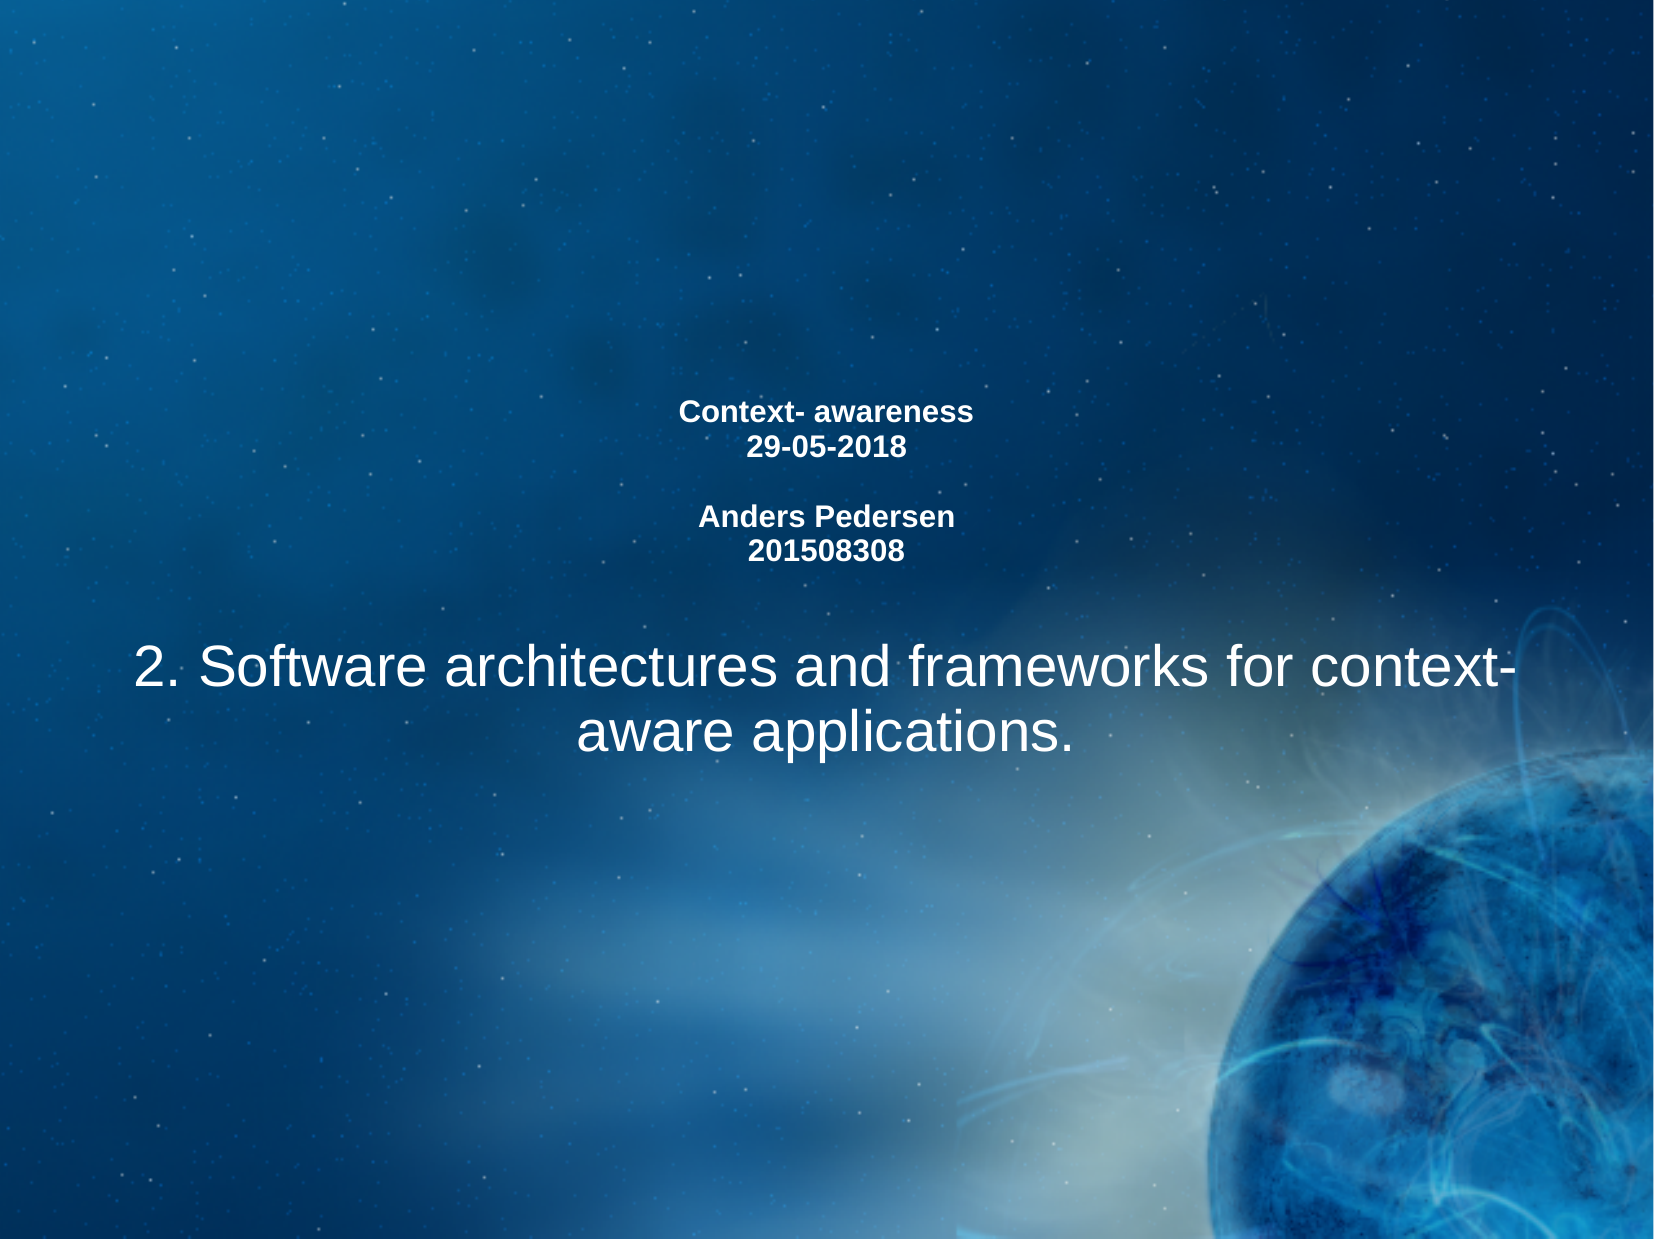

# Context- awareness 29-05-2018 Anders Pedersen 201508308 2. Software architectures and frameworks for context-aware applications.